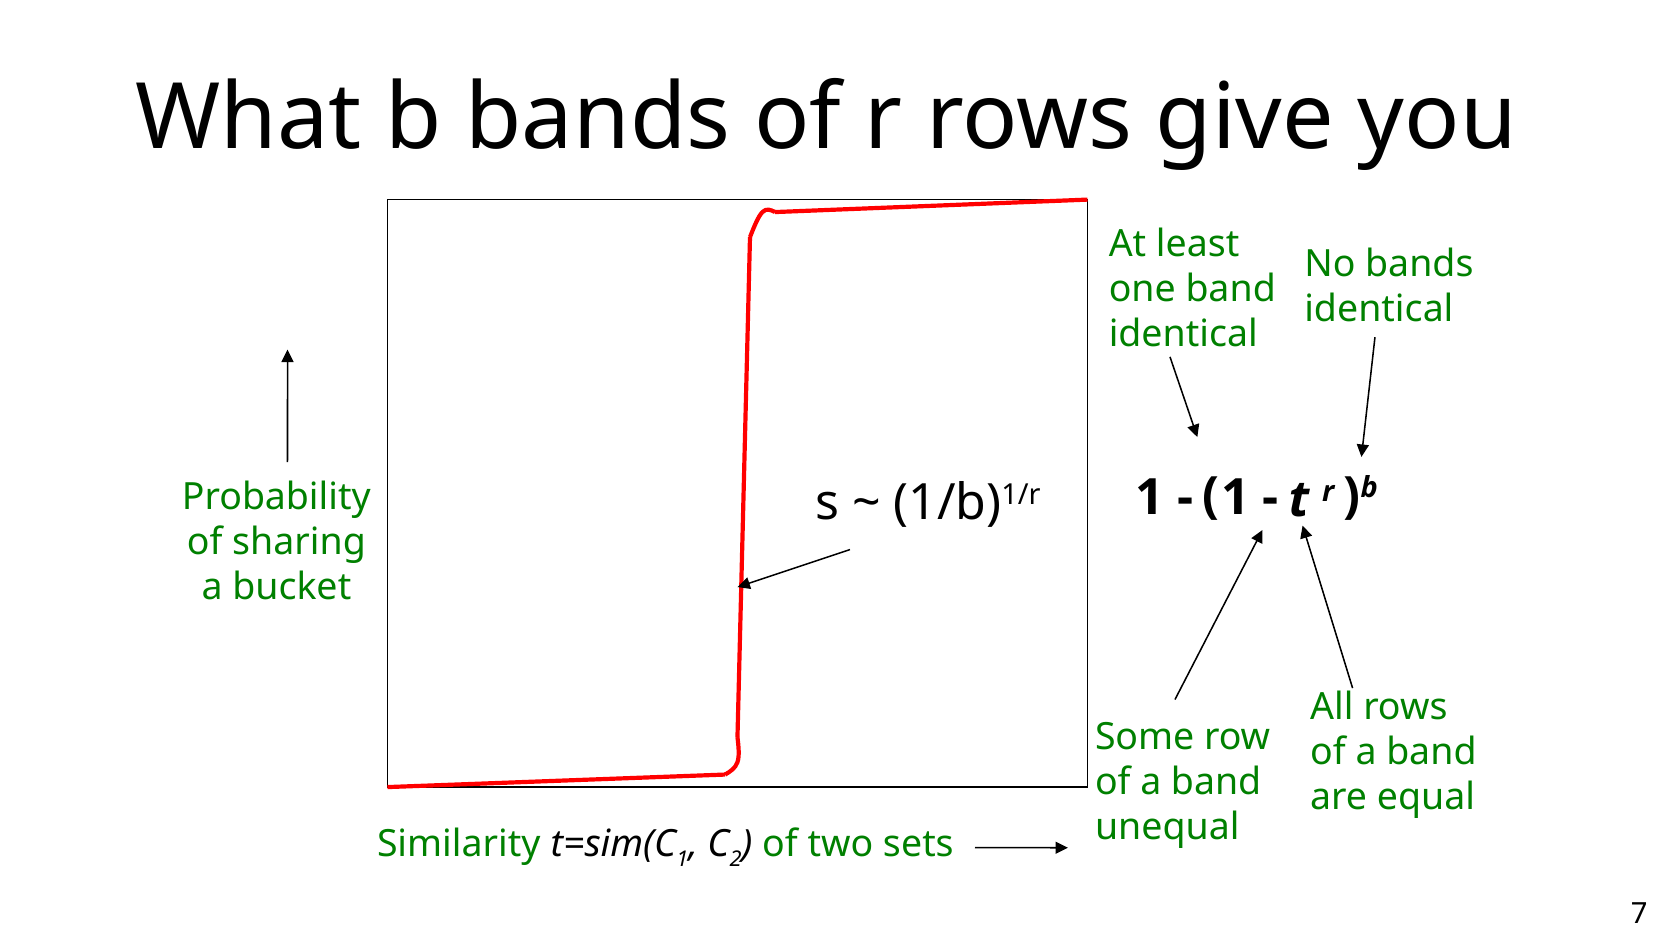

# What b bands of r rows give you
No bands
identical
(
)b
At least
one band
identical
1 -
1 -
Some row
of a band
unequal
t r
All rows
of a band
are equal
s ~ (1/b)1/r
Probability
of sharing
a bucket
 Similarity t=sim(C1, C2) of two sets
7